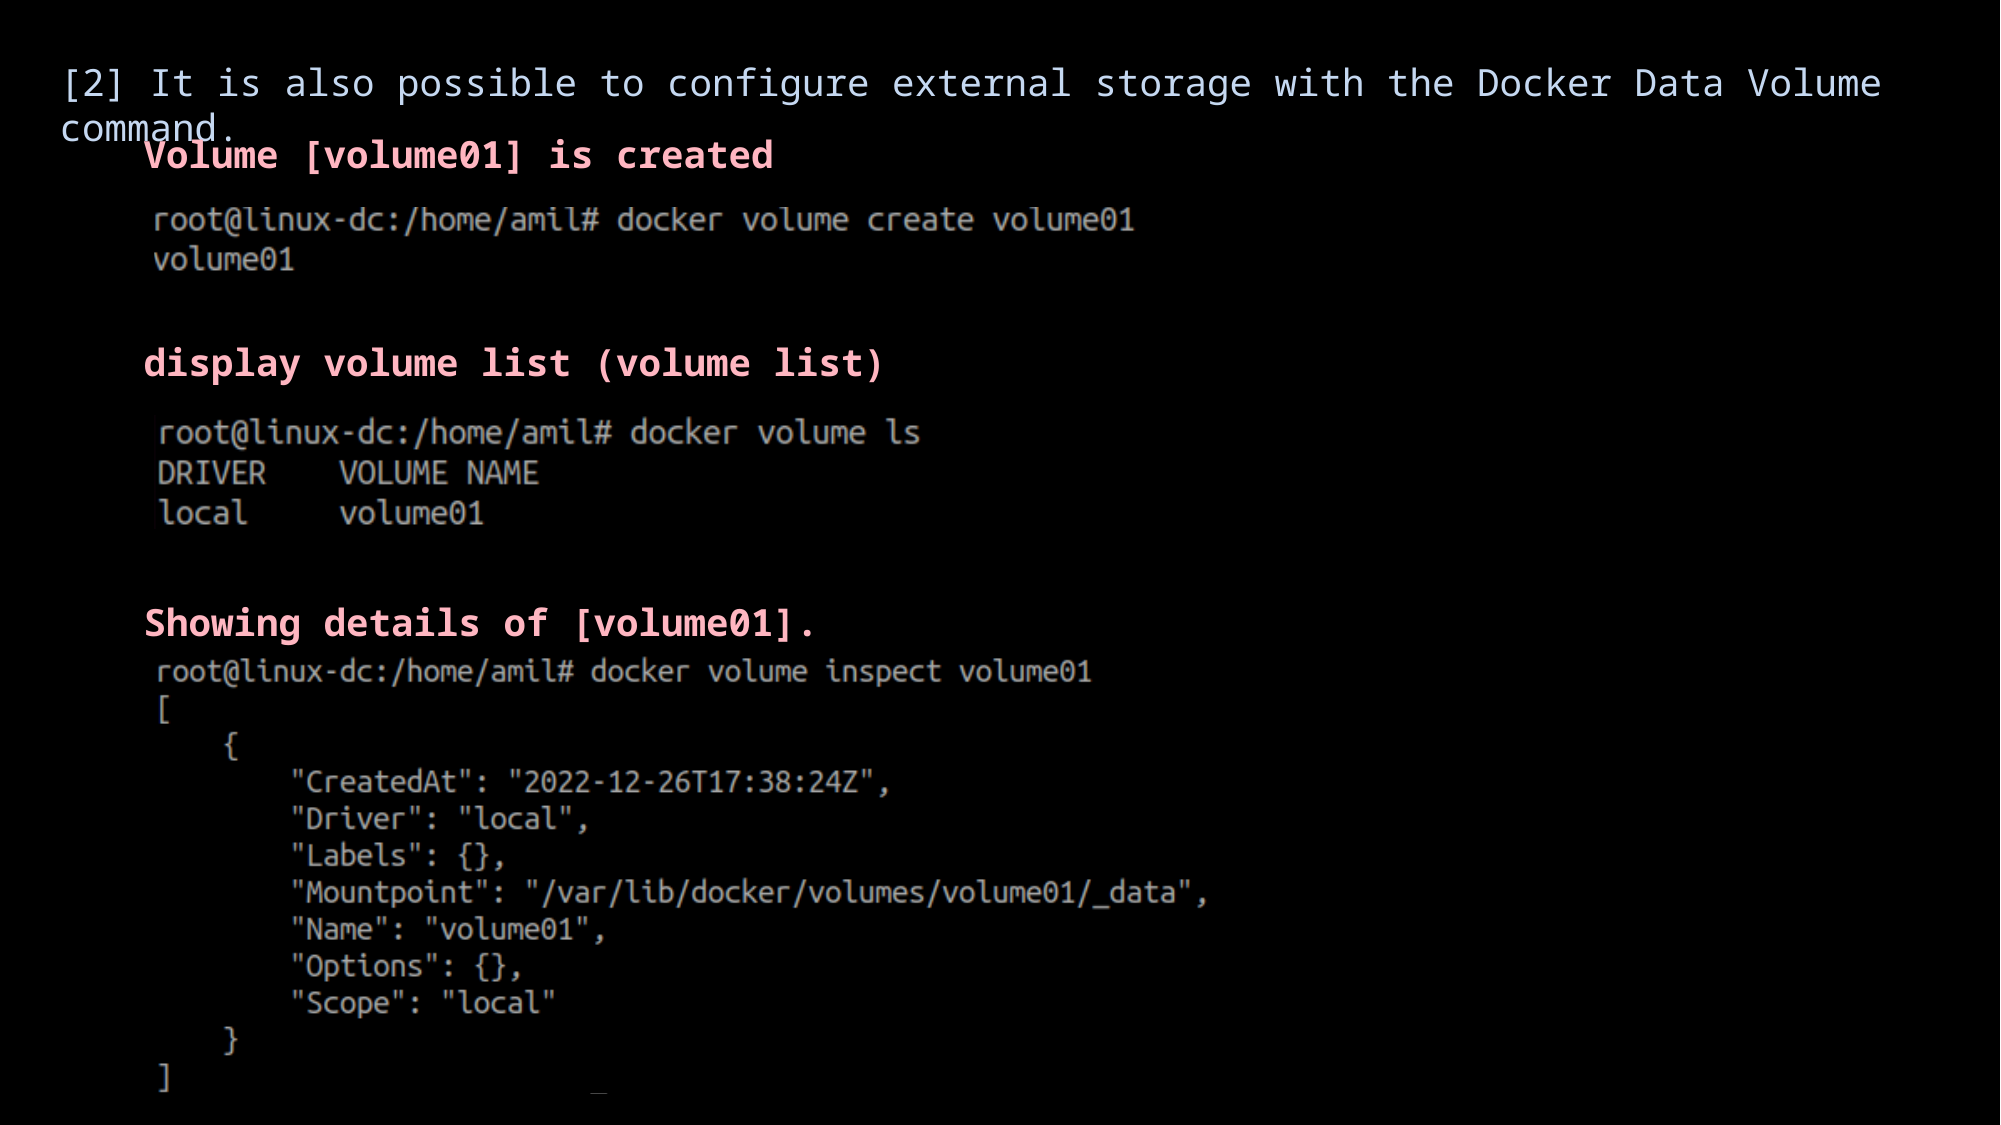

[2] It is also possible to configure external storage with the Docker Data Volume command.
Volume [volume01] is created
display volume list (volume list)
Showing details of [volume01].